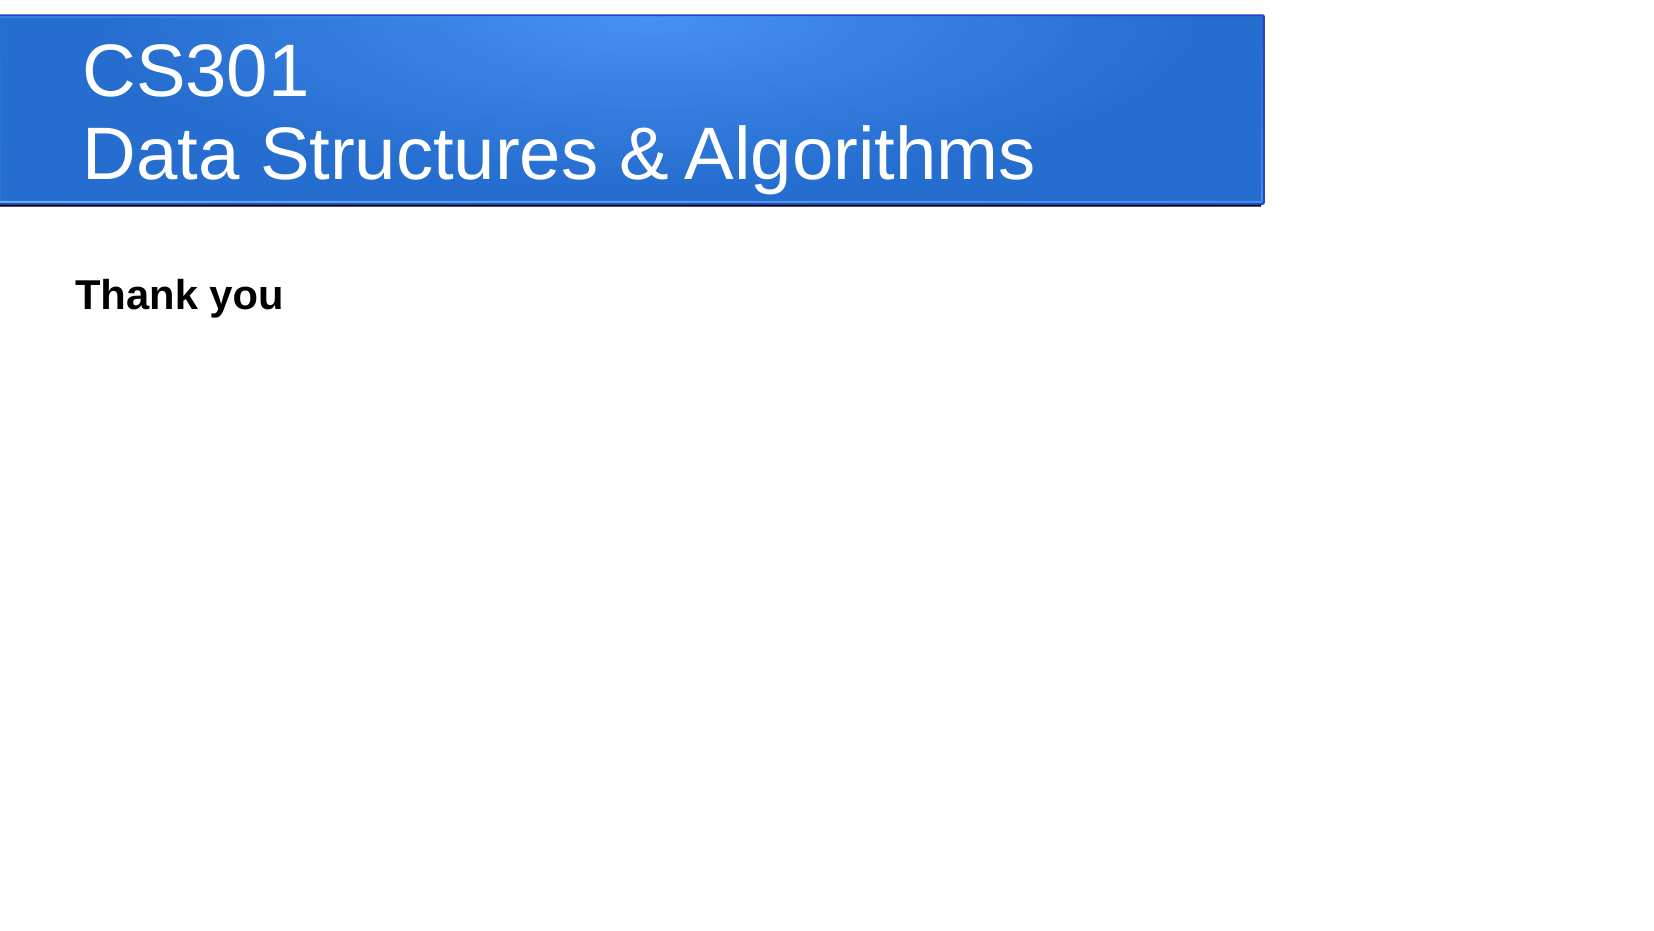

# CS301 Data Structures & Algorithms
Thank you